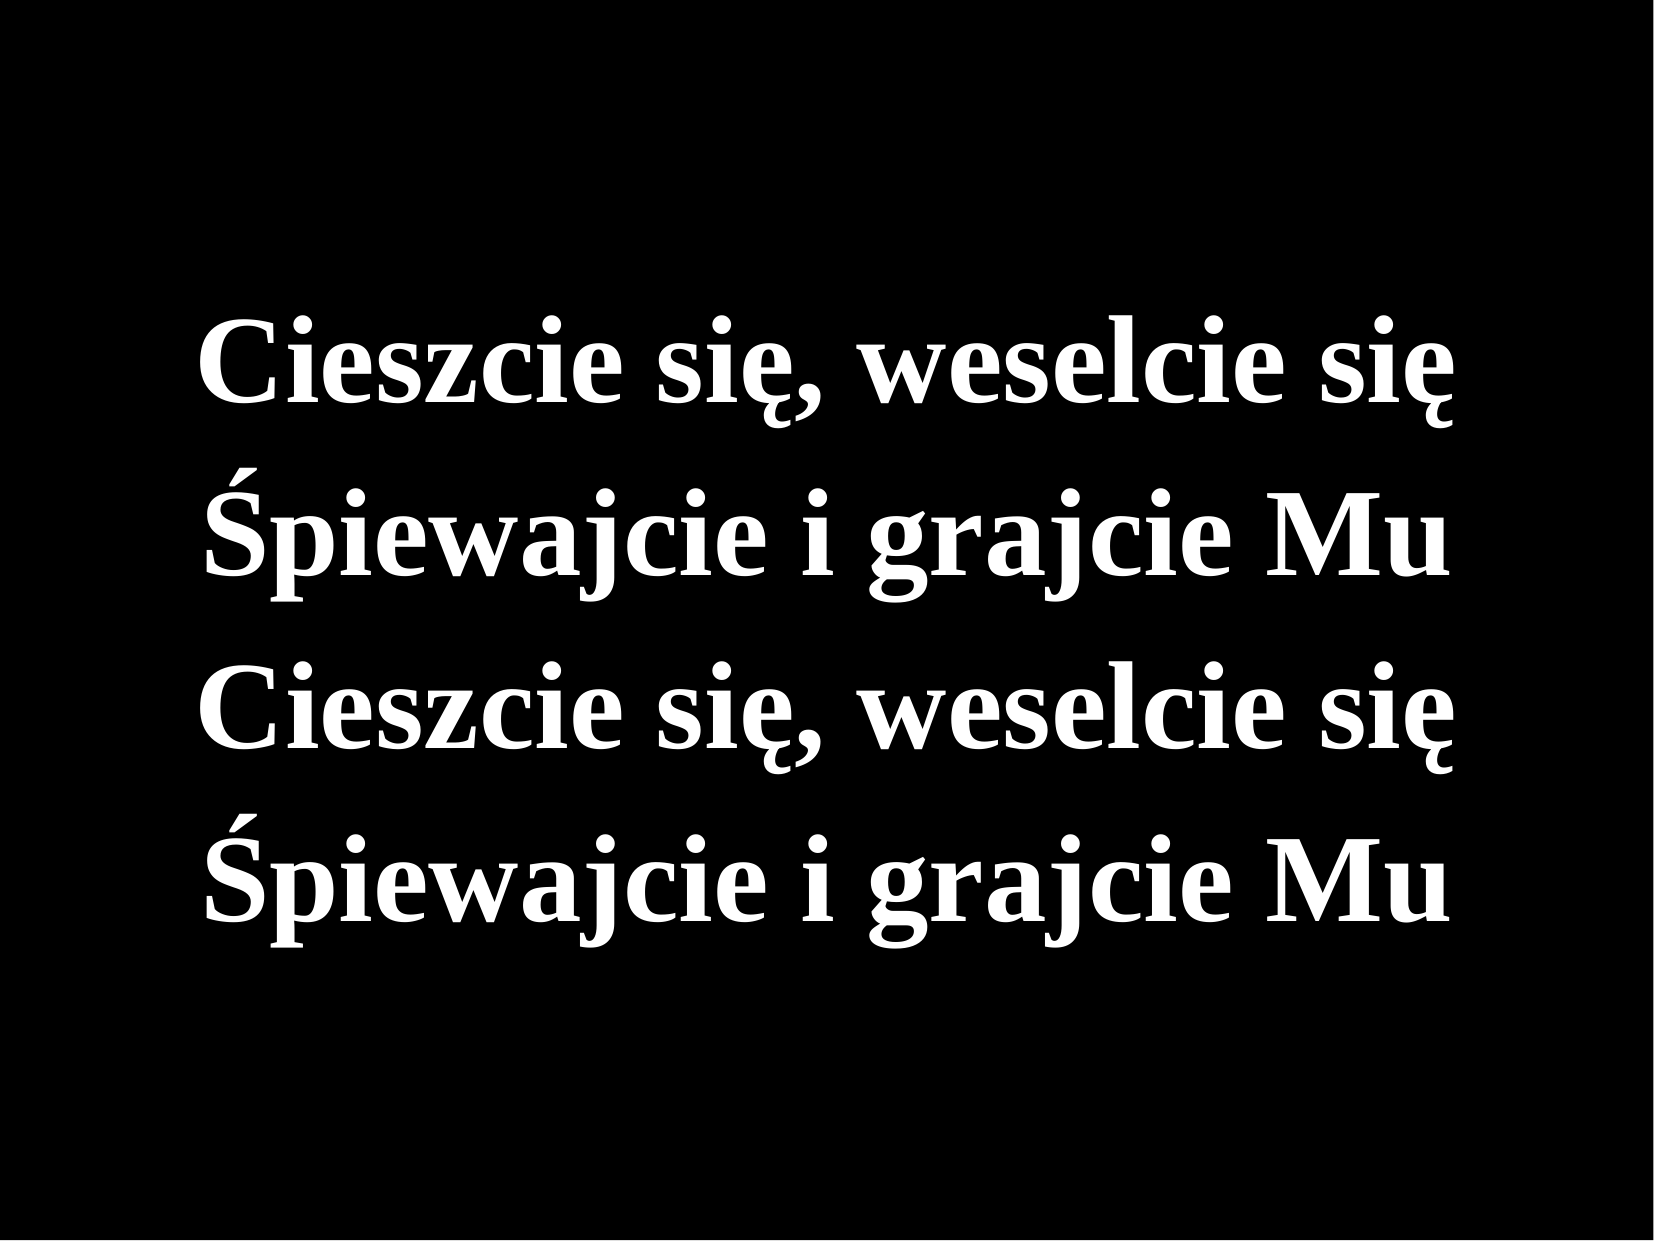

# Cieszcie się, weselcie się ppp Śpiewajcie i grajcie Mu ppp Cieszcie się, weselcie się ppp Śpiewajcie i grajcie Mu